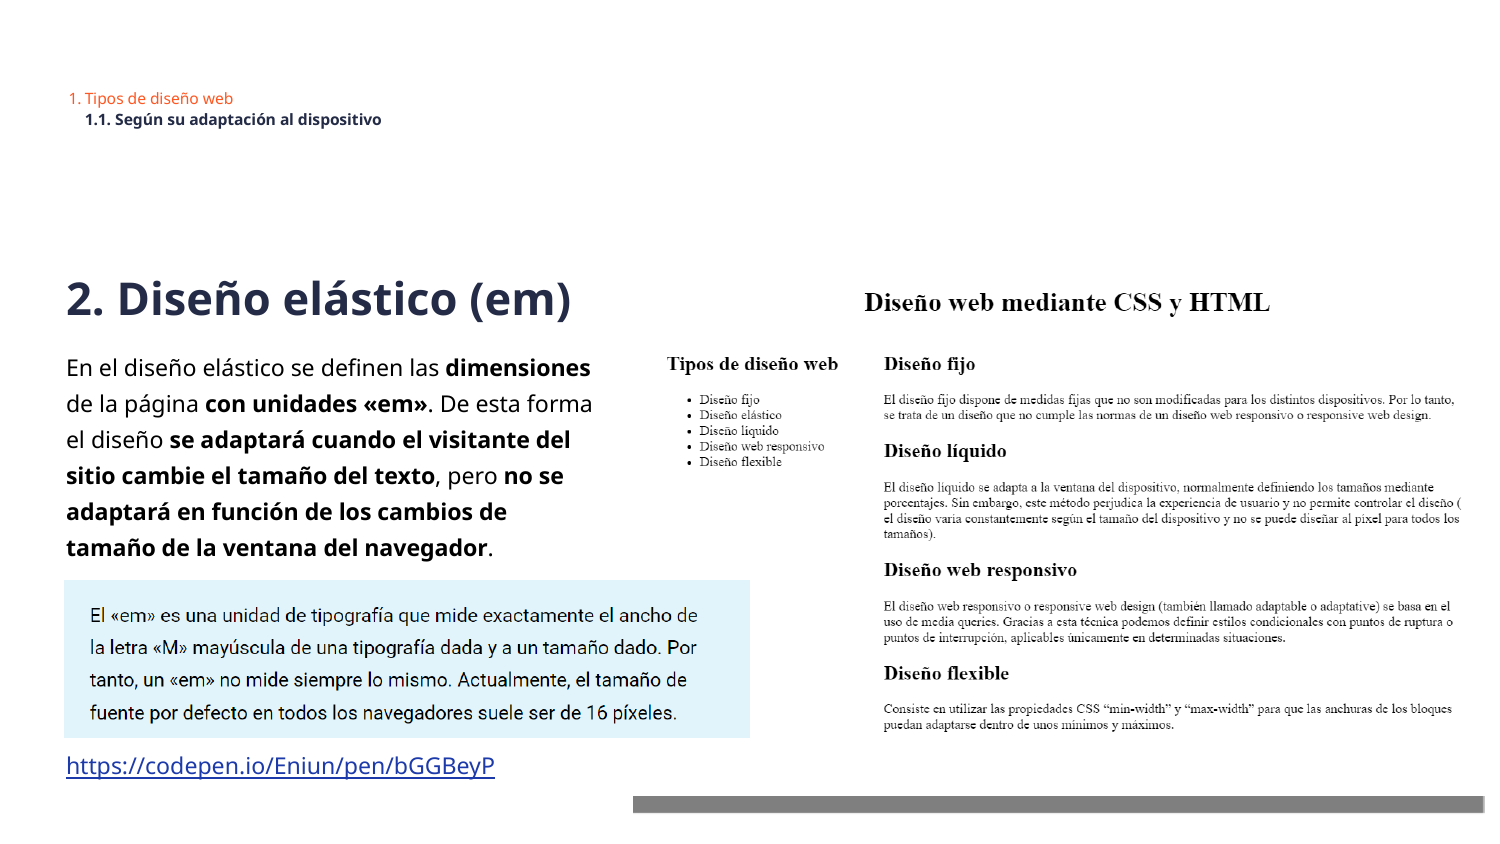

# Tipos de diseño web 1.1. Según su adaptación al dispositivo
2. Diseño elástico (em)
En el diseño elástico se definen las dimensiones de la página con unidades «em». De esta forma el diseño se adaptará cuando el visitante del sitio cambie el tamaño del texto, pero no se adaptará en función de los cambios de tamaño de la ventana del navegador.
https://codepen.io/Eniun/pen/bGGBeyP